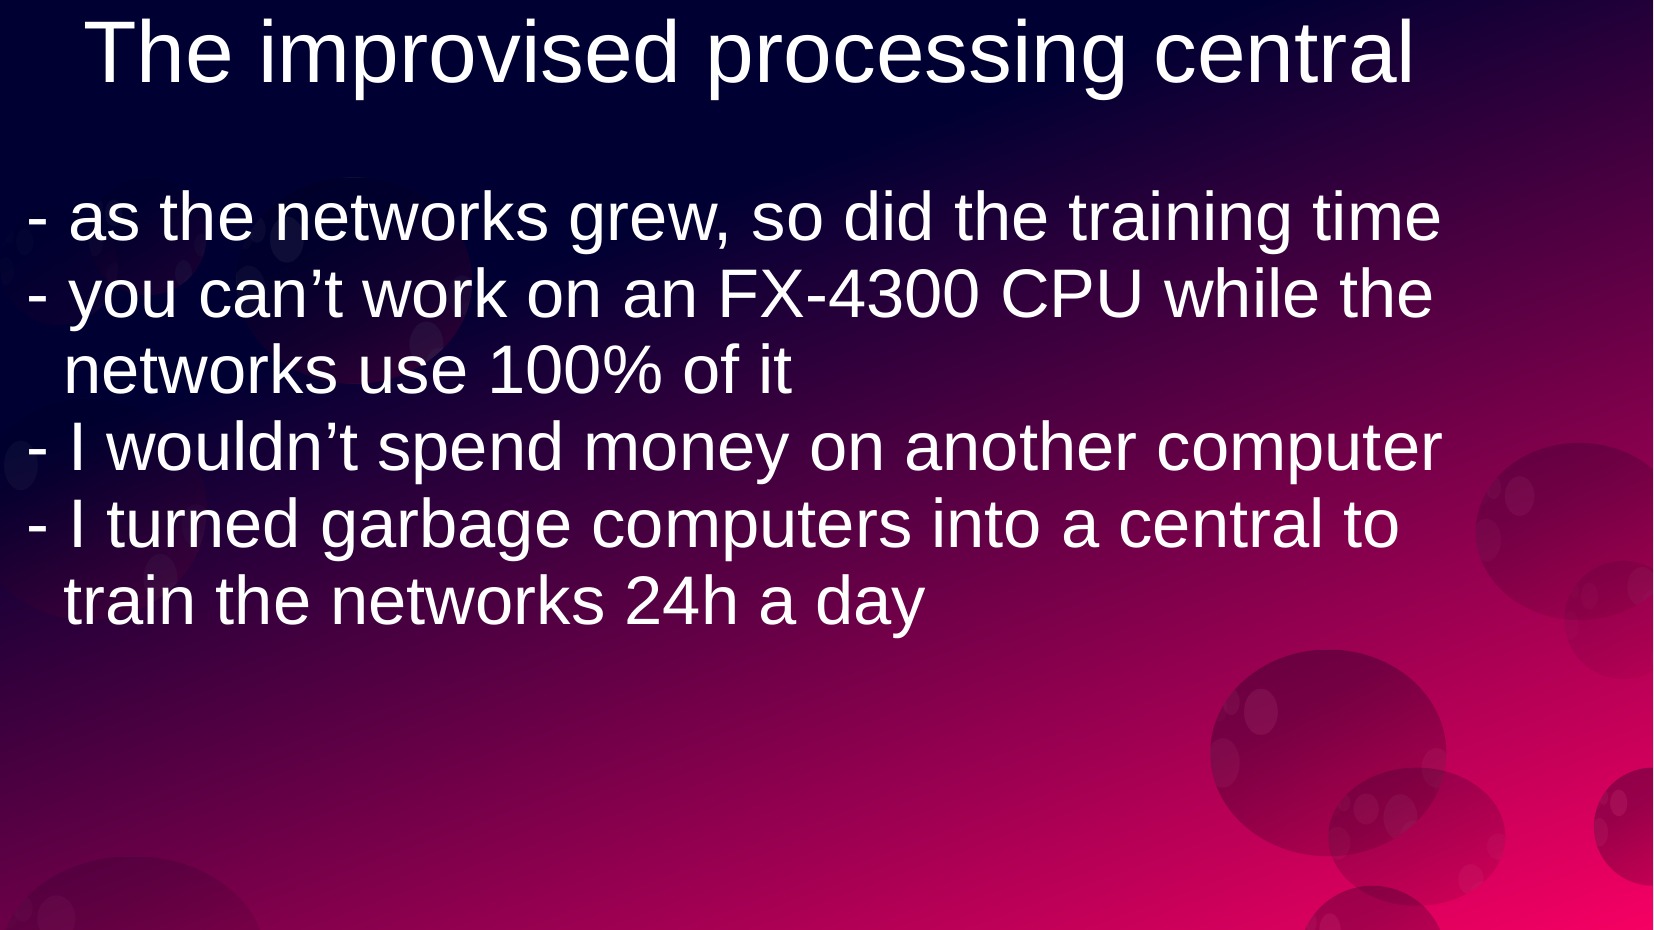

# The improvised processing central - as the networks grew, so did the training time - you can’t work on an FX-4300 CPU while the 	networks use 100% of it - I wouldn’t spend money on another computer - I turned garbage computers into a central to 	train the networks 24h a day